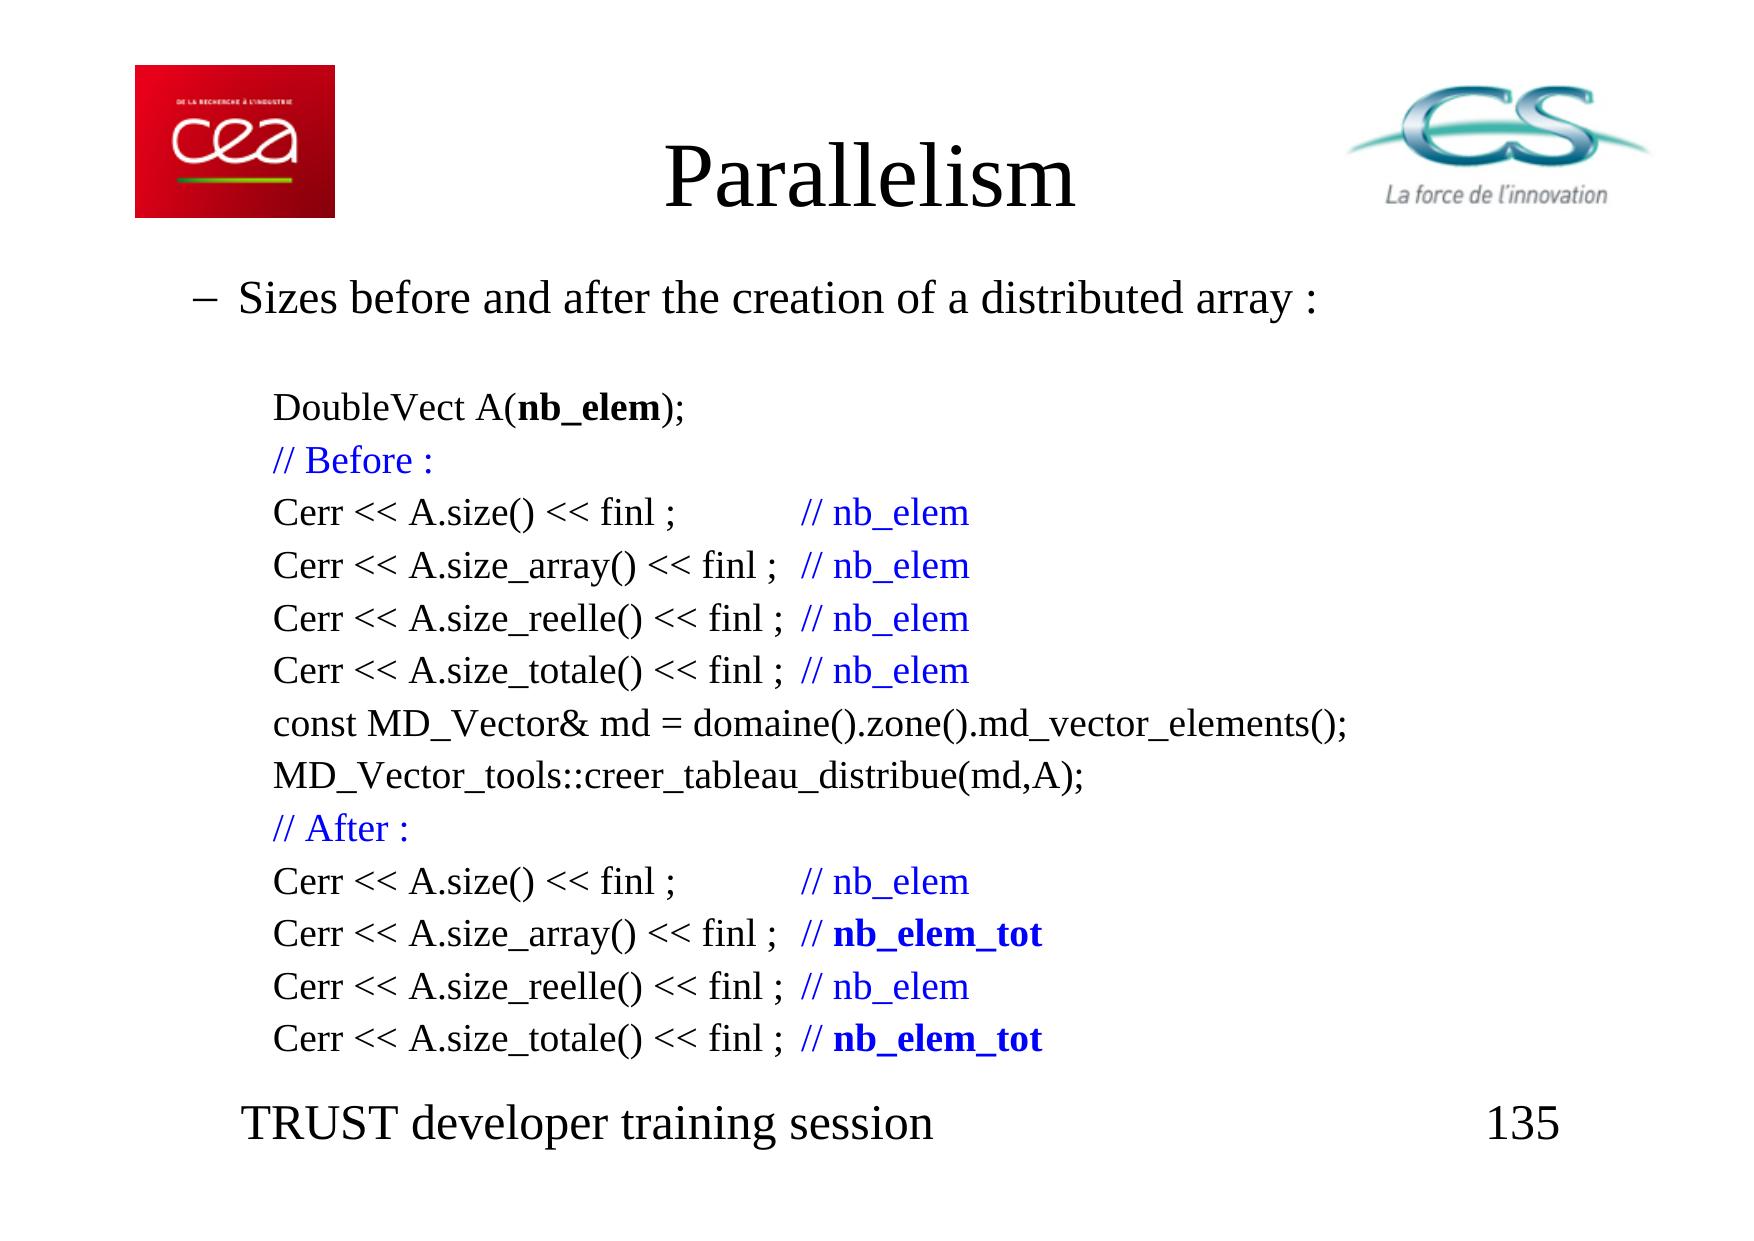

# Parallelism
Sizes before and after the creation of a distributed array :
DoubleVect A(nb_elem);
// Before :
Cerr << A.size() << finl ; 	 	// nb_elem
Cerr << A.size_array() << finl ; 	// nb_elem
Cerr << A.size_reelle() << finl ;	// nb_elem
Cerr << A.size_totale() << finl ; 	// nb_elem
const MD_Vector& md = domaine().zone().md_vector_elements();
MD_Vector_tools::creer_tableau_distribue(md,A);
// After :
Cerr << A.size() << finl ; 						 // nb_elem
Cerr << A.size_array() << finl ; 	// nb_elem_tot
Cerr << A.size_reelle() << finl ;	// nb_elem
Cerr << A.size_totale() << finl ; 	// nb_elem_tot
TRUST developer training session
135